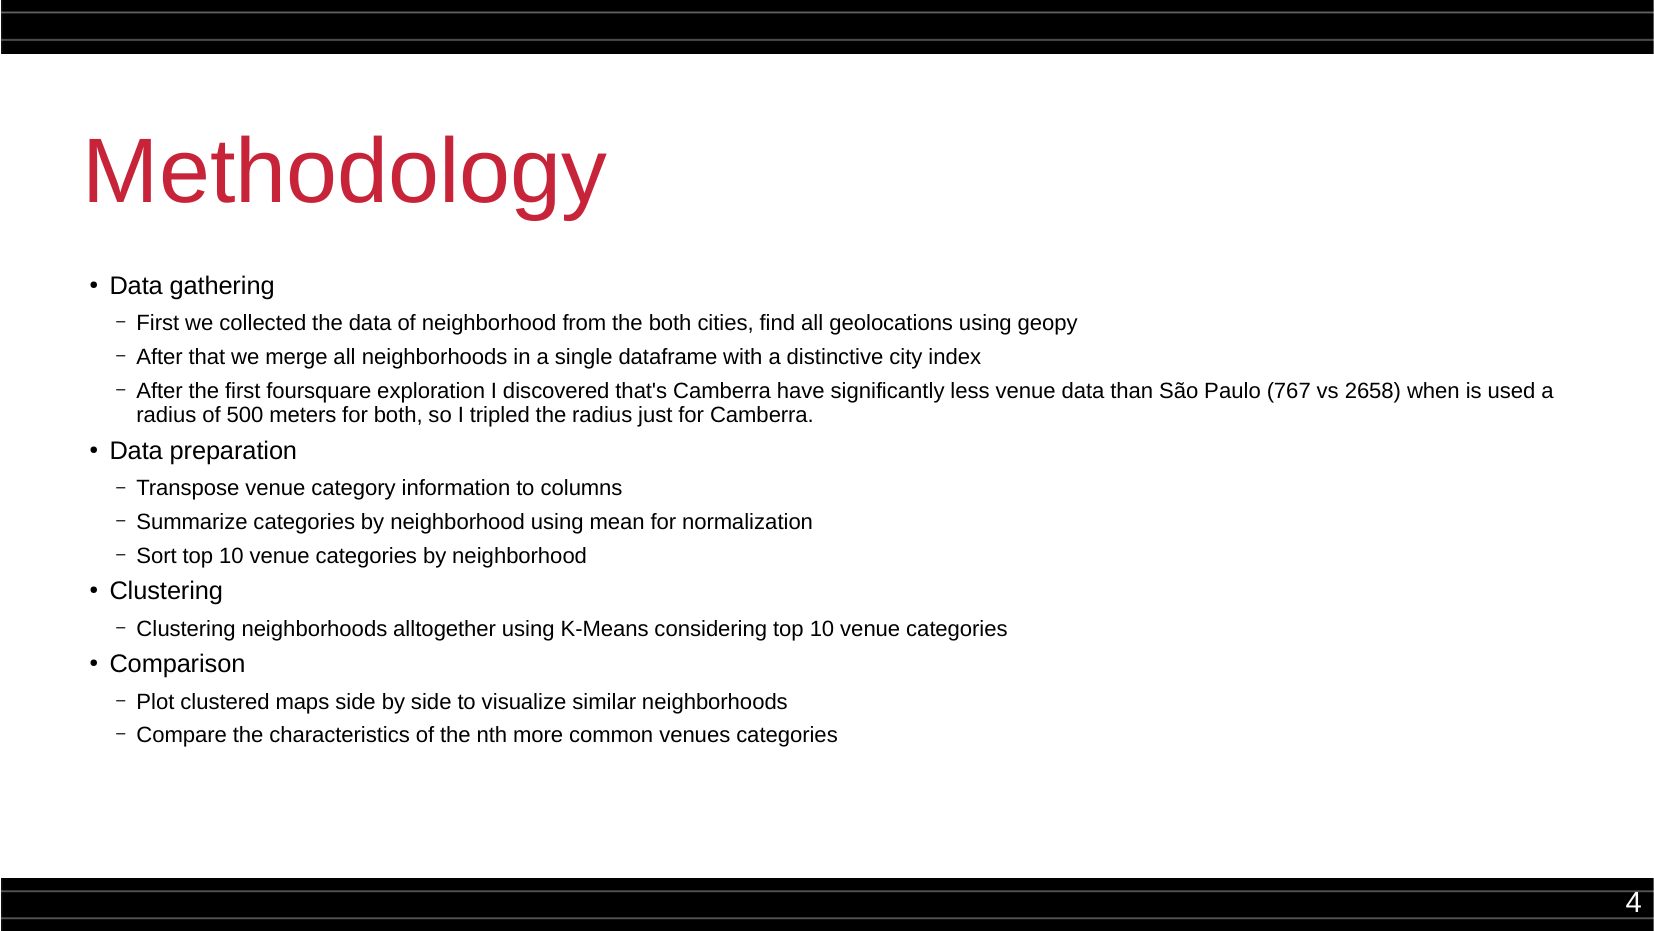

# Methodology
Data gathering
First we collected the data of neighborhood from the both cities, find all geolocations using geopy
After that we merge all neighborhoods in a single dataframe with a distinctive city index
After the first foursquare exploration I discovered that's Camberra have significantly less venue data than São Paulo (767 vs 2658) when is used a radius of 500 meters for both, so I tripled the radius just for Camberra.
Data preparation
Transpose venue category information to columns
Summarize categories by neighborhood using mean for normalization
Sort top 10 venue categories by neighborhood
Clustering
Clustering neighborhoods alltogether using K-Means considering top 10 venue categories
Comparison
Plot clustered maps side by side to visualize similar neighborhoods
Compare the characteristics of the nth more common venues categories